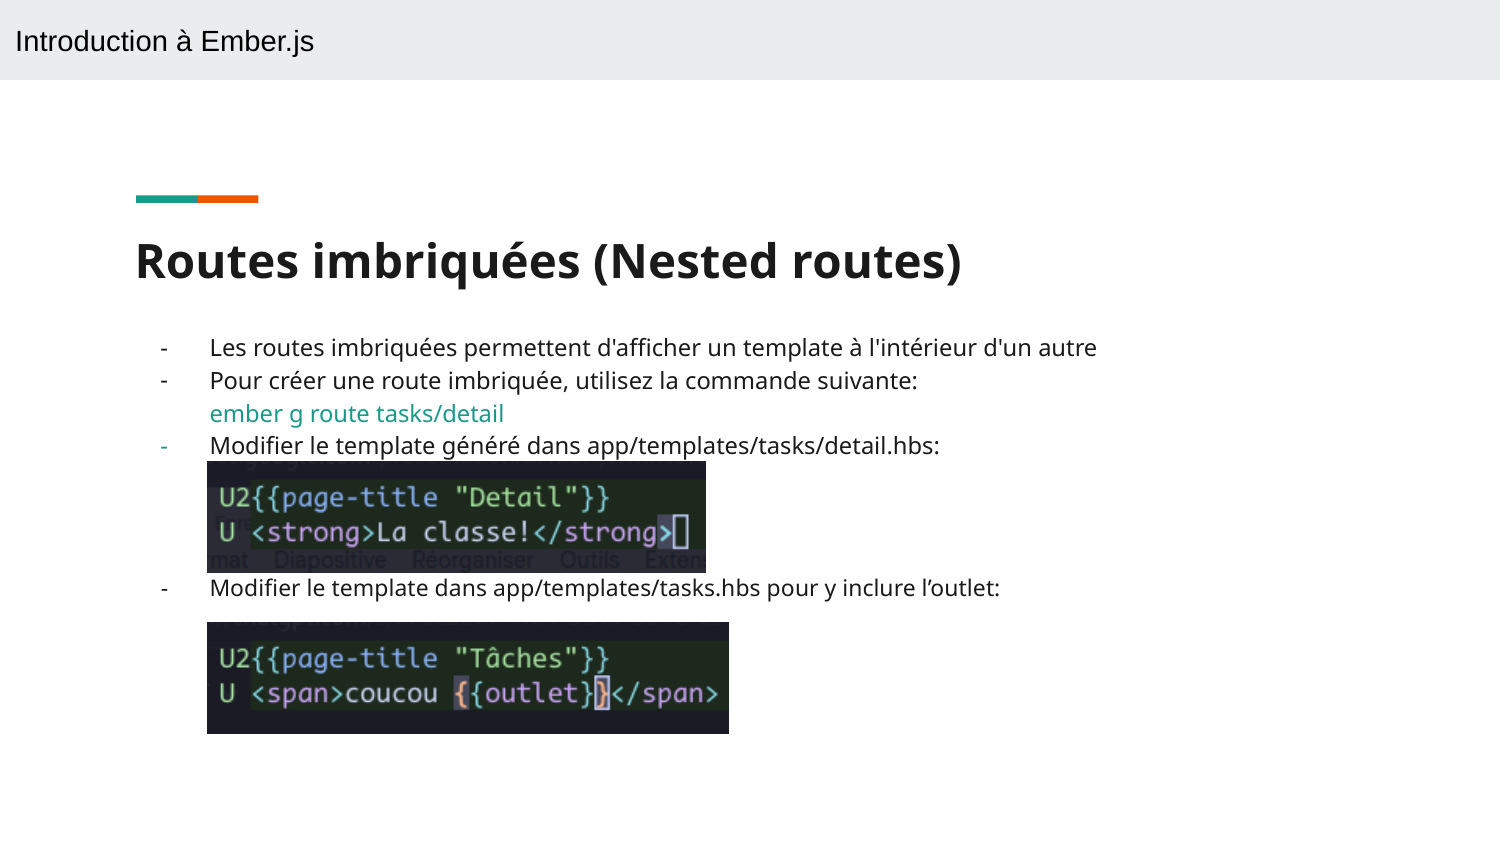

# Routes imbriquées (Nested routes)
Les routes imbriquées permettent d'afficher un template à l'intérieur d'un autre
Pour créer une route imbriquée, utilisez la commande suivante:
ember g route tasks/detail
Modifier le template généré dans app/templates/tasks/detail.hbs:
Modifier le template dans app/templates/tasks.hbs pour y inclure l’outlet: